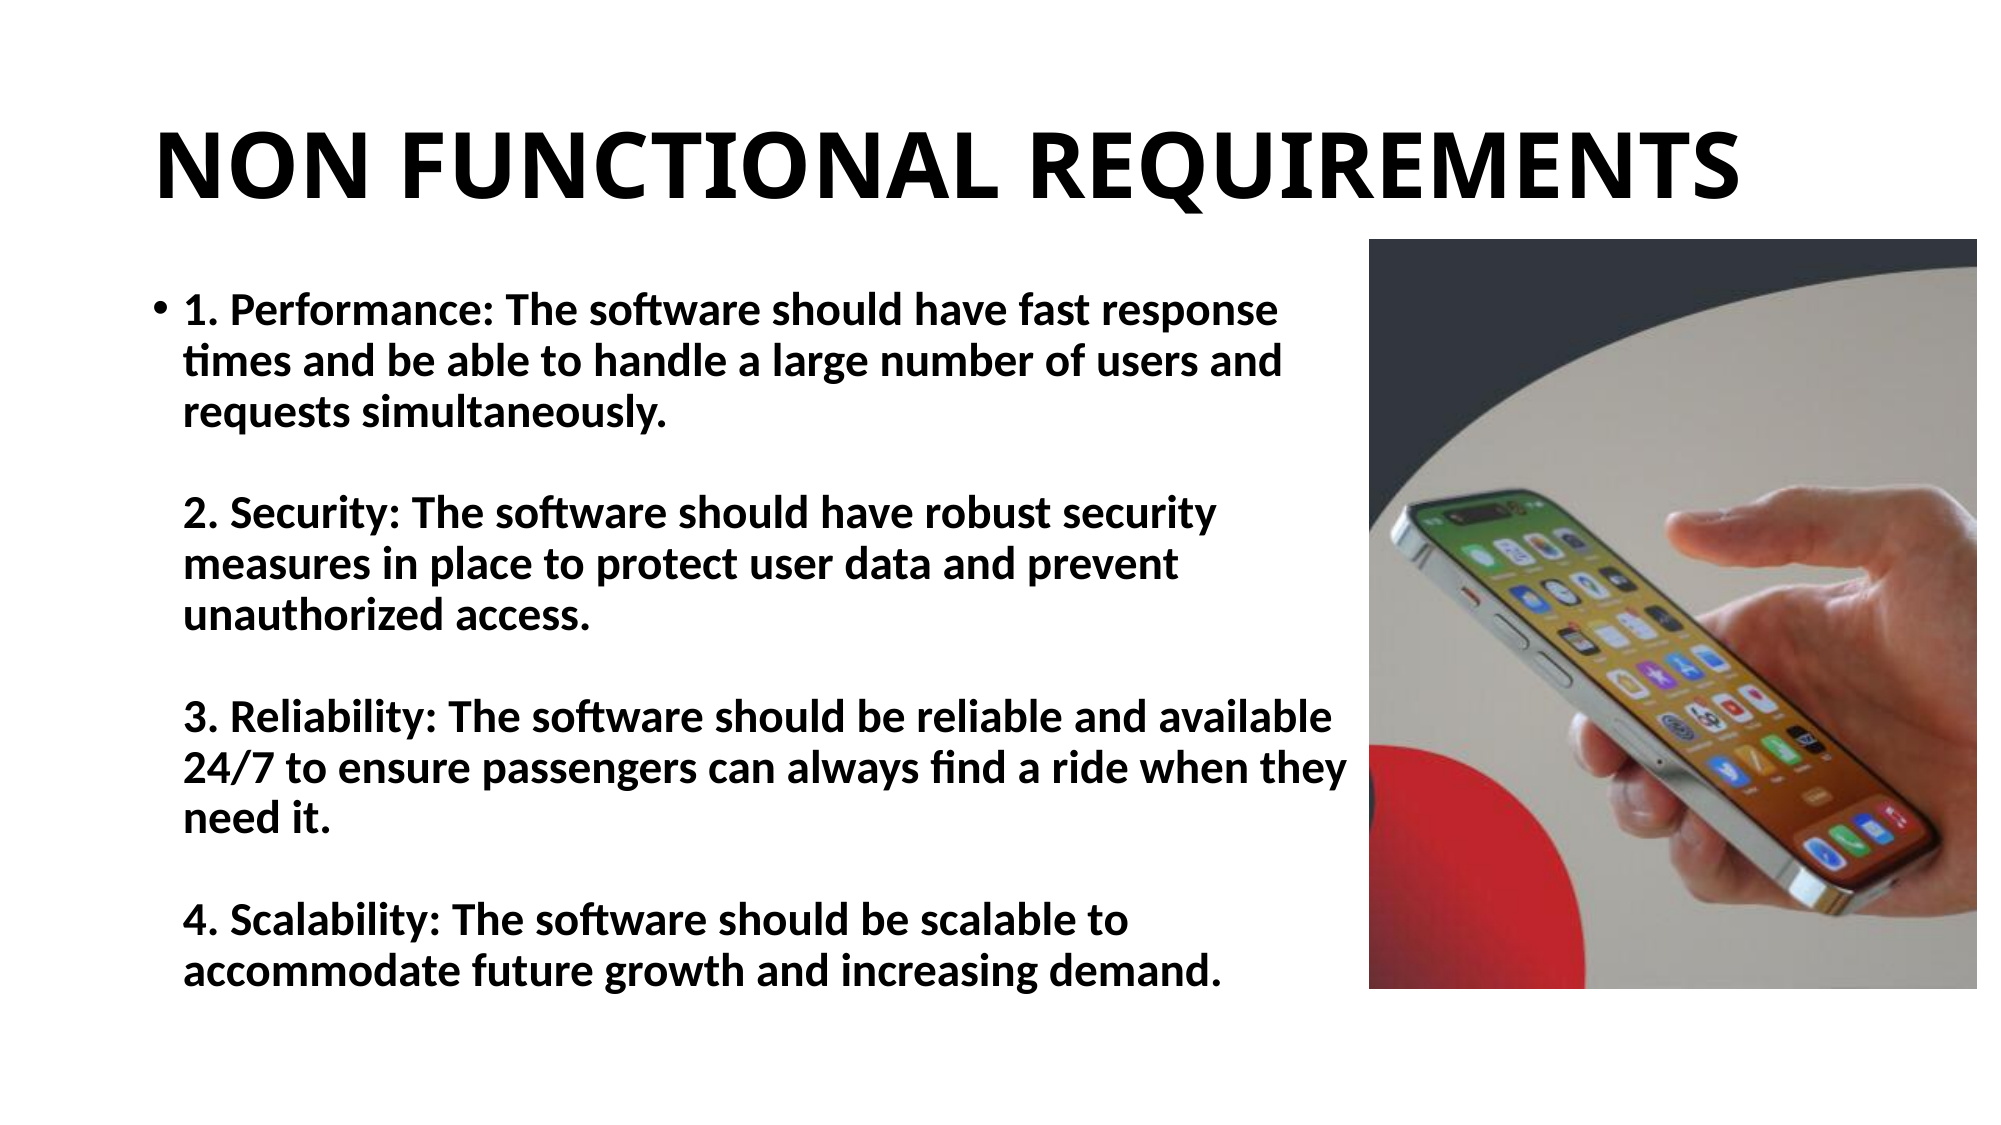

# NON FUNCTIONAL REQUIREMENTS
1. Performance: The software should have fast response times and be able to handle a large number of users and requests simultaneously.
2. Security: The software should have robust security measures in place to protect user data and prevent unauthorized access.
3. Reliability: The software should be reliable and available 24/7 to ensure passengers can always find a ride when they need it.
4. Scalability: The software should be scalable to accommodate future growth and increasing demand.